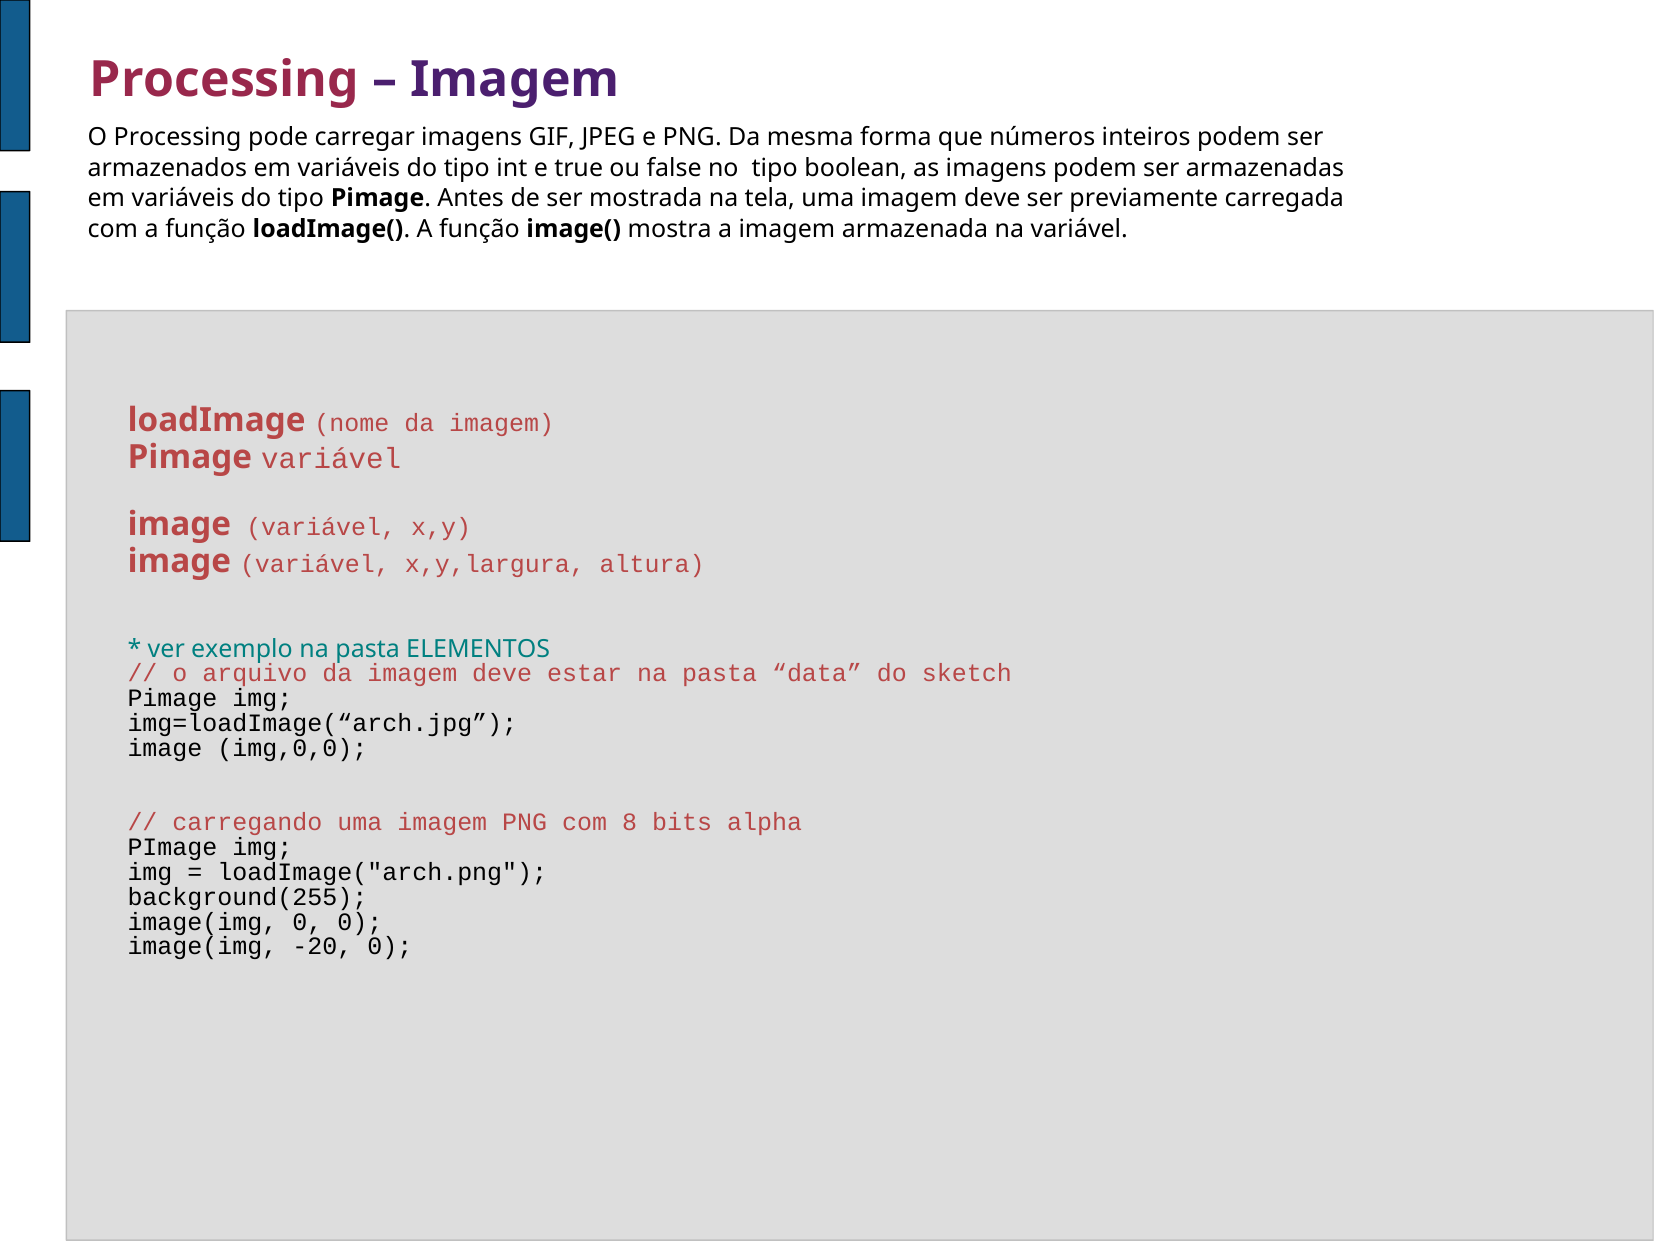

Processing – Imagem
O Processing pode carregar imagens GIF, JPEG e PNG. Da mesma forma que números inteiros podem ser
armazenados em variáveis do tipo int e true ou false no tipo boolean, as imagens podem ser armazenadas
em variáveis do tipo Pimage. Antes de ser mostrada na tela, uma imagem deve ser previamente carregada
com a função loadImage(). A função image() mostra a imagem armazenada na variável.
loadImage (nome da imagem)
Pimage variável
image (variável, x,y)
image (variável, x,y,largura, altura)
* ver exemplo na pasta ELEMENTOS
// o arquivo da imagem deve estar na pasta “data” do sketch
Pimage img;
img=loadImage(“arch.jpg”);
image (img,0,0);
// carregando uma imagem PNG com 8 bits alpha
PImage img;
img = loadImage("arch.png");
background(255);
image(img, 0, 0);
image(img, -20, 0);